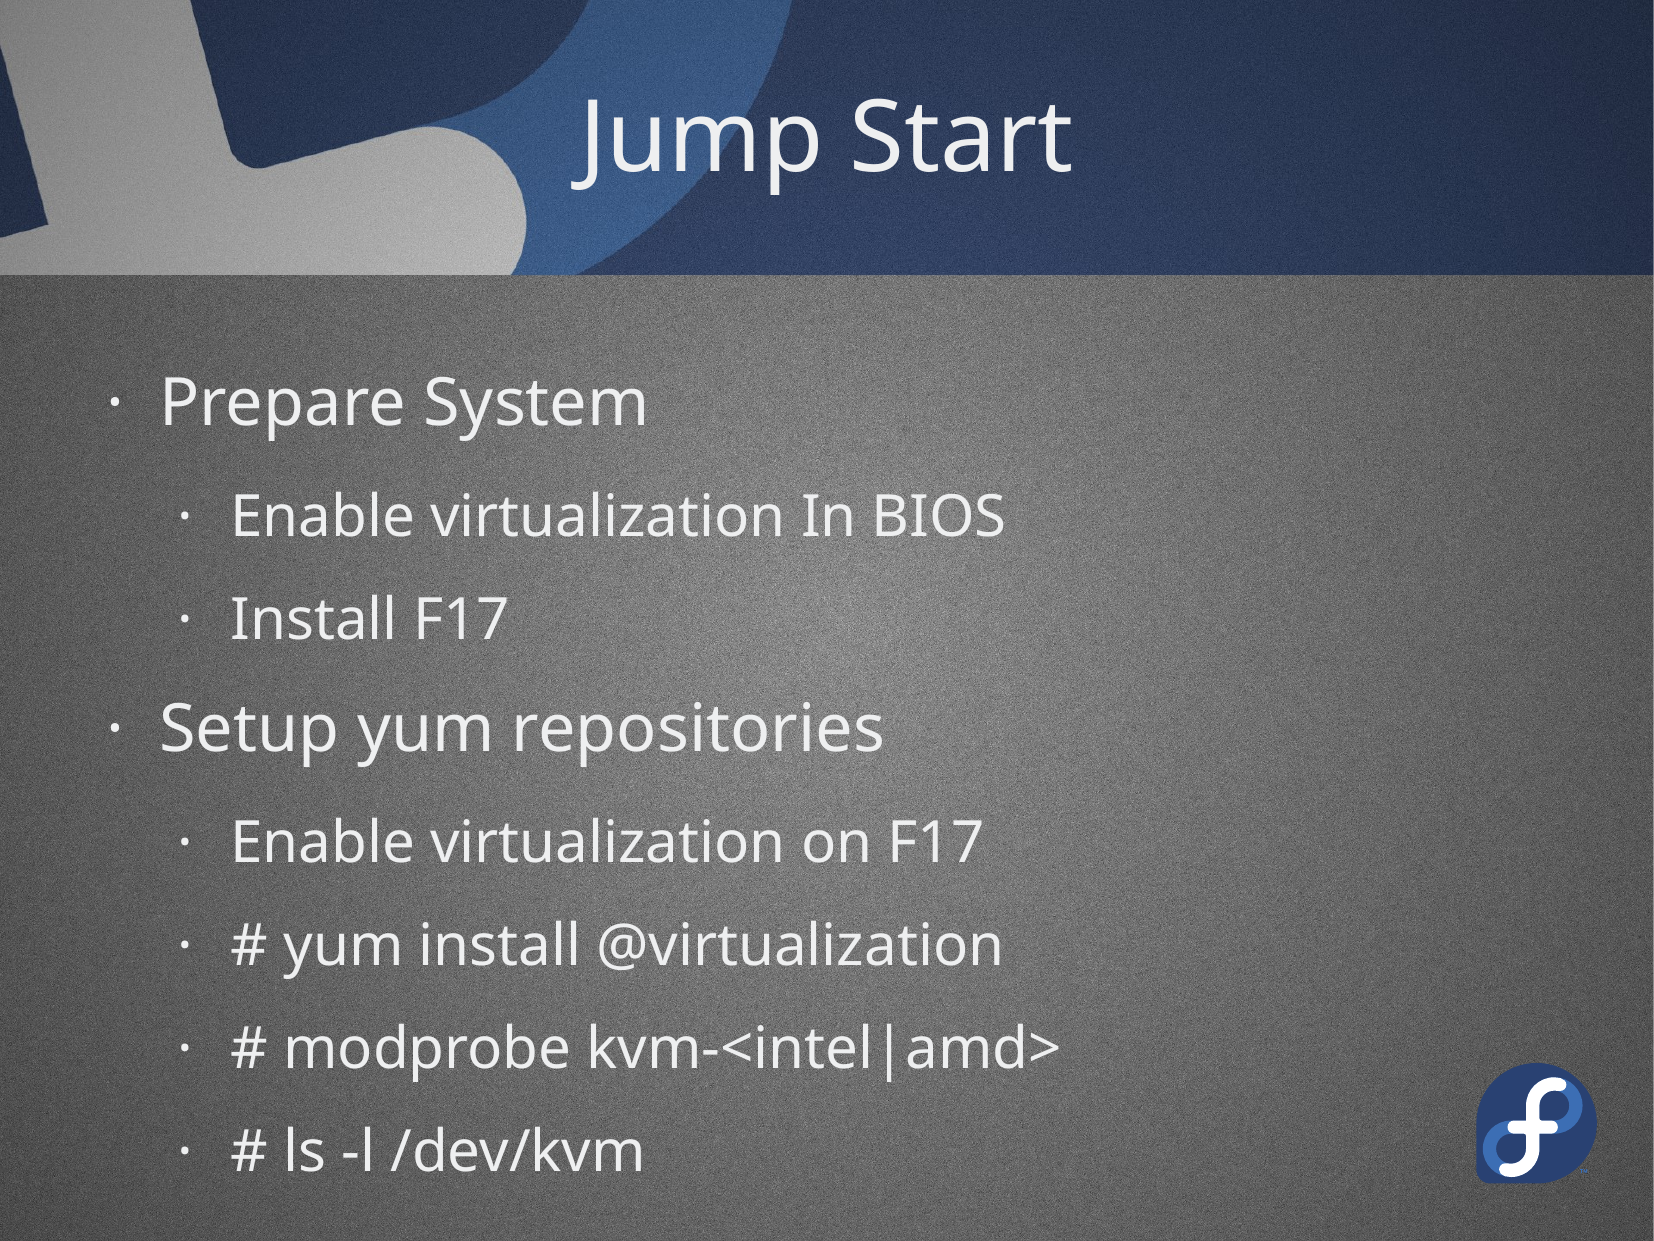

# Jump Start
Prepare System
Enable virtualization In BIOS
Install F17
Setup yum repositories
Enable virtualization on F17
# yum install @virtualization
# modprobe kvm-<intel|amd>
# ls -l /dev/kvm